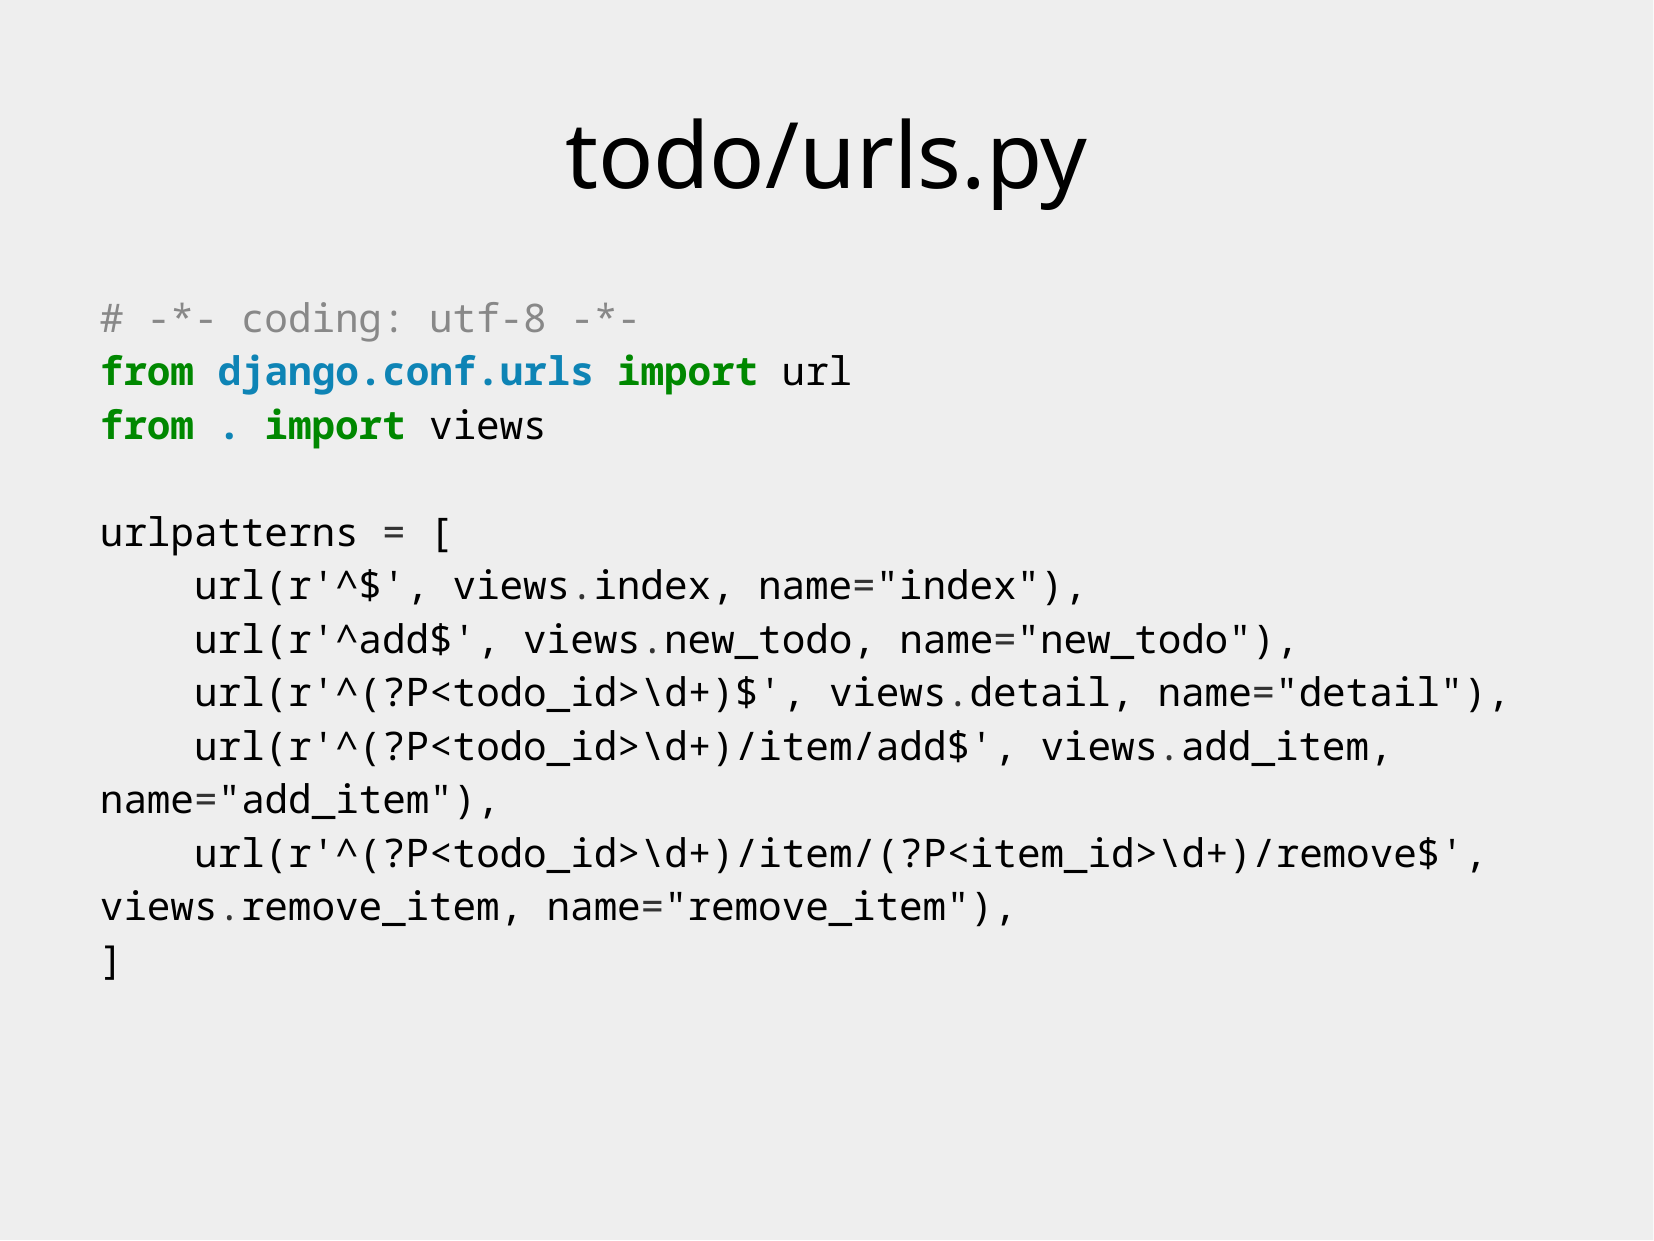

# todo/urls.py
# -*- coding: utf-8 -*- from django.conf.urls import url from . import views urlpatterns = [ url(r'^$', views.index, name="index"), url(r'^add$', views.new_todo, name="new_todo"), url(r'^(?P<todo_id>\d+)$', views.detail, name="detail"), url(r'^(?P<todo_id>\d+)/item/add$', views.add_item, name="add_item"), url(r'^(?P<todo_id>\d+)/item/(?P<item_id>\d+)/remove$', views.remove_item, name="remove_item"), ]